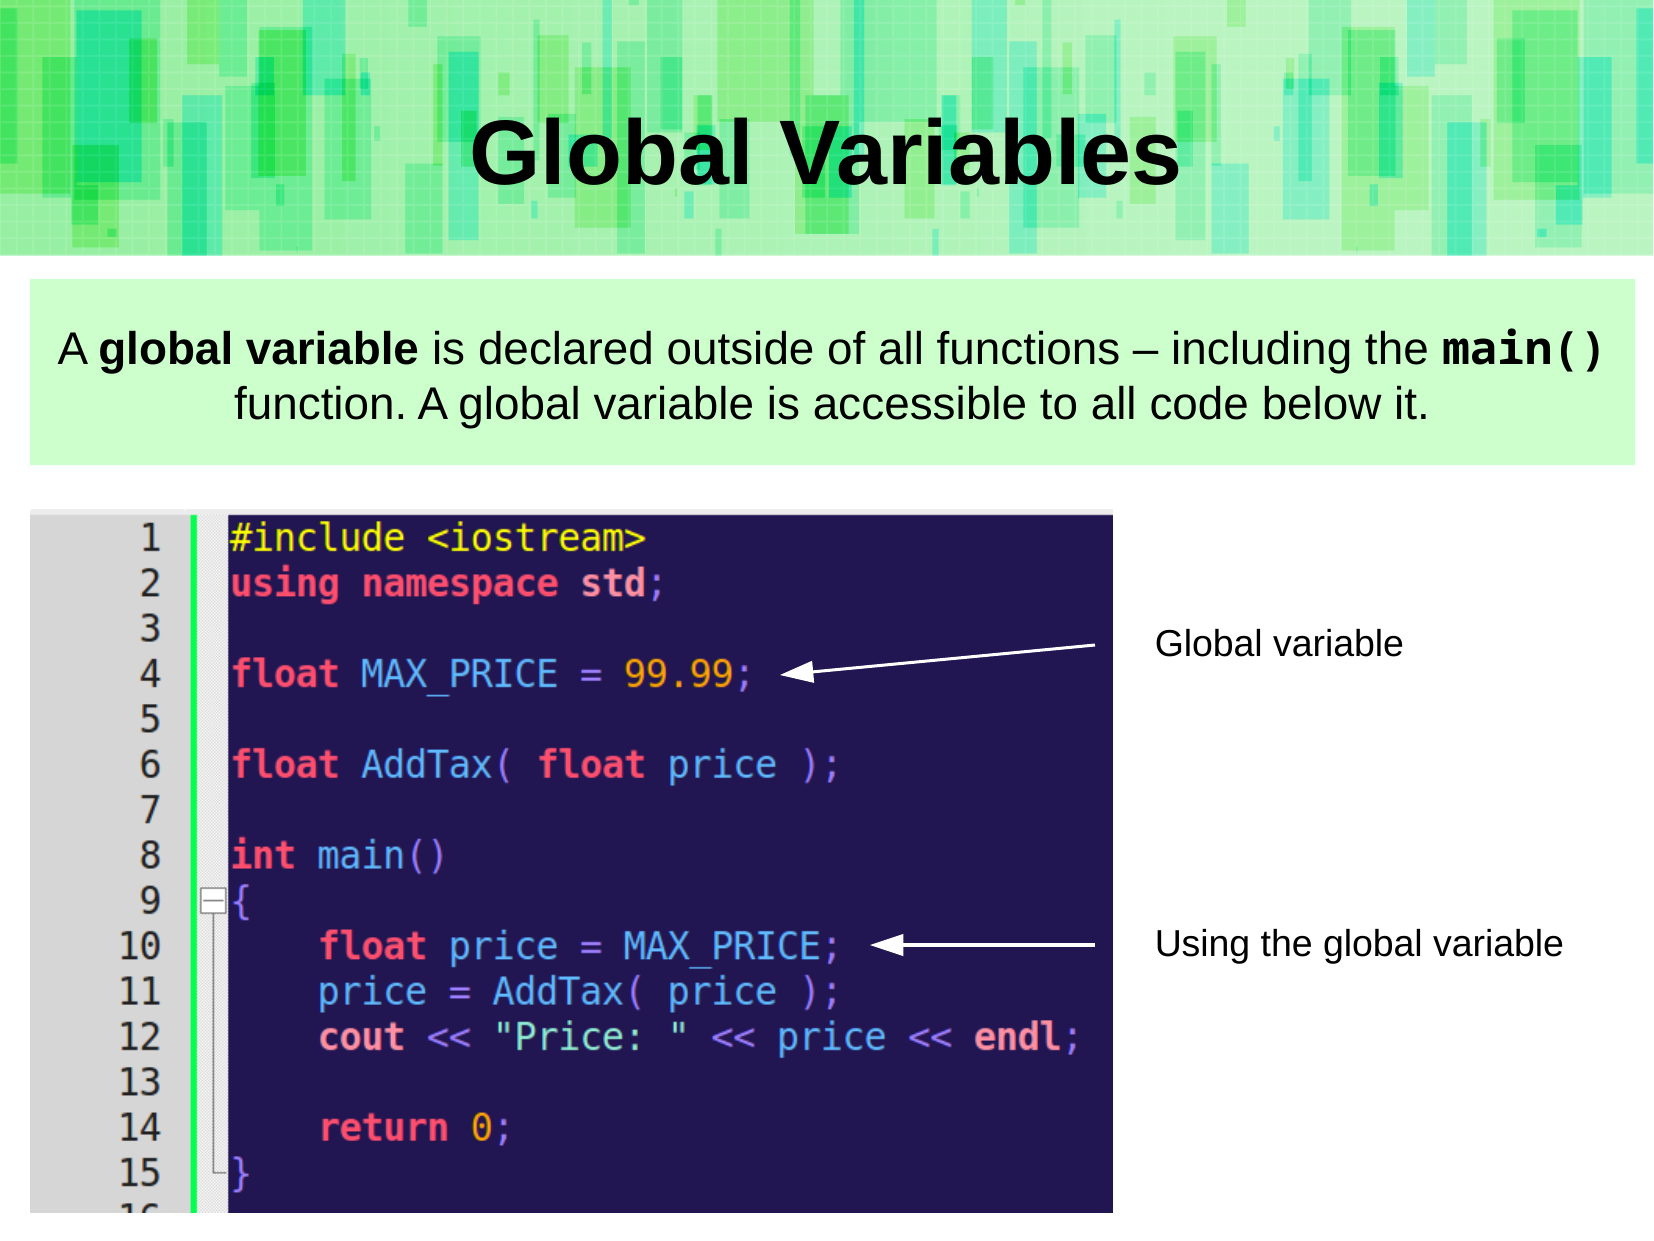

# Global Variables
A global variable is declared outside of all functions – including the main() function. A global variable is accessible to all code below it.
Global variable
Using the global variable